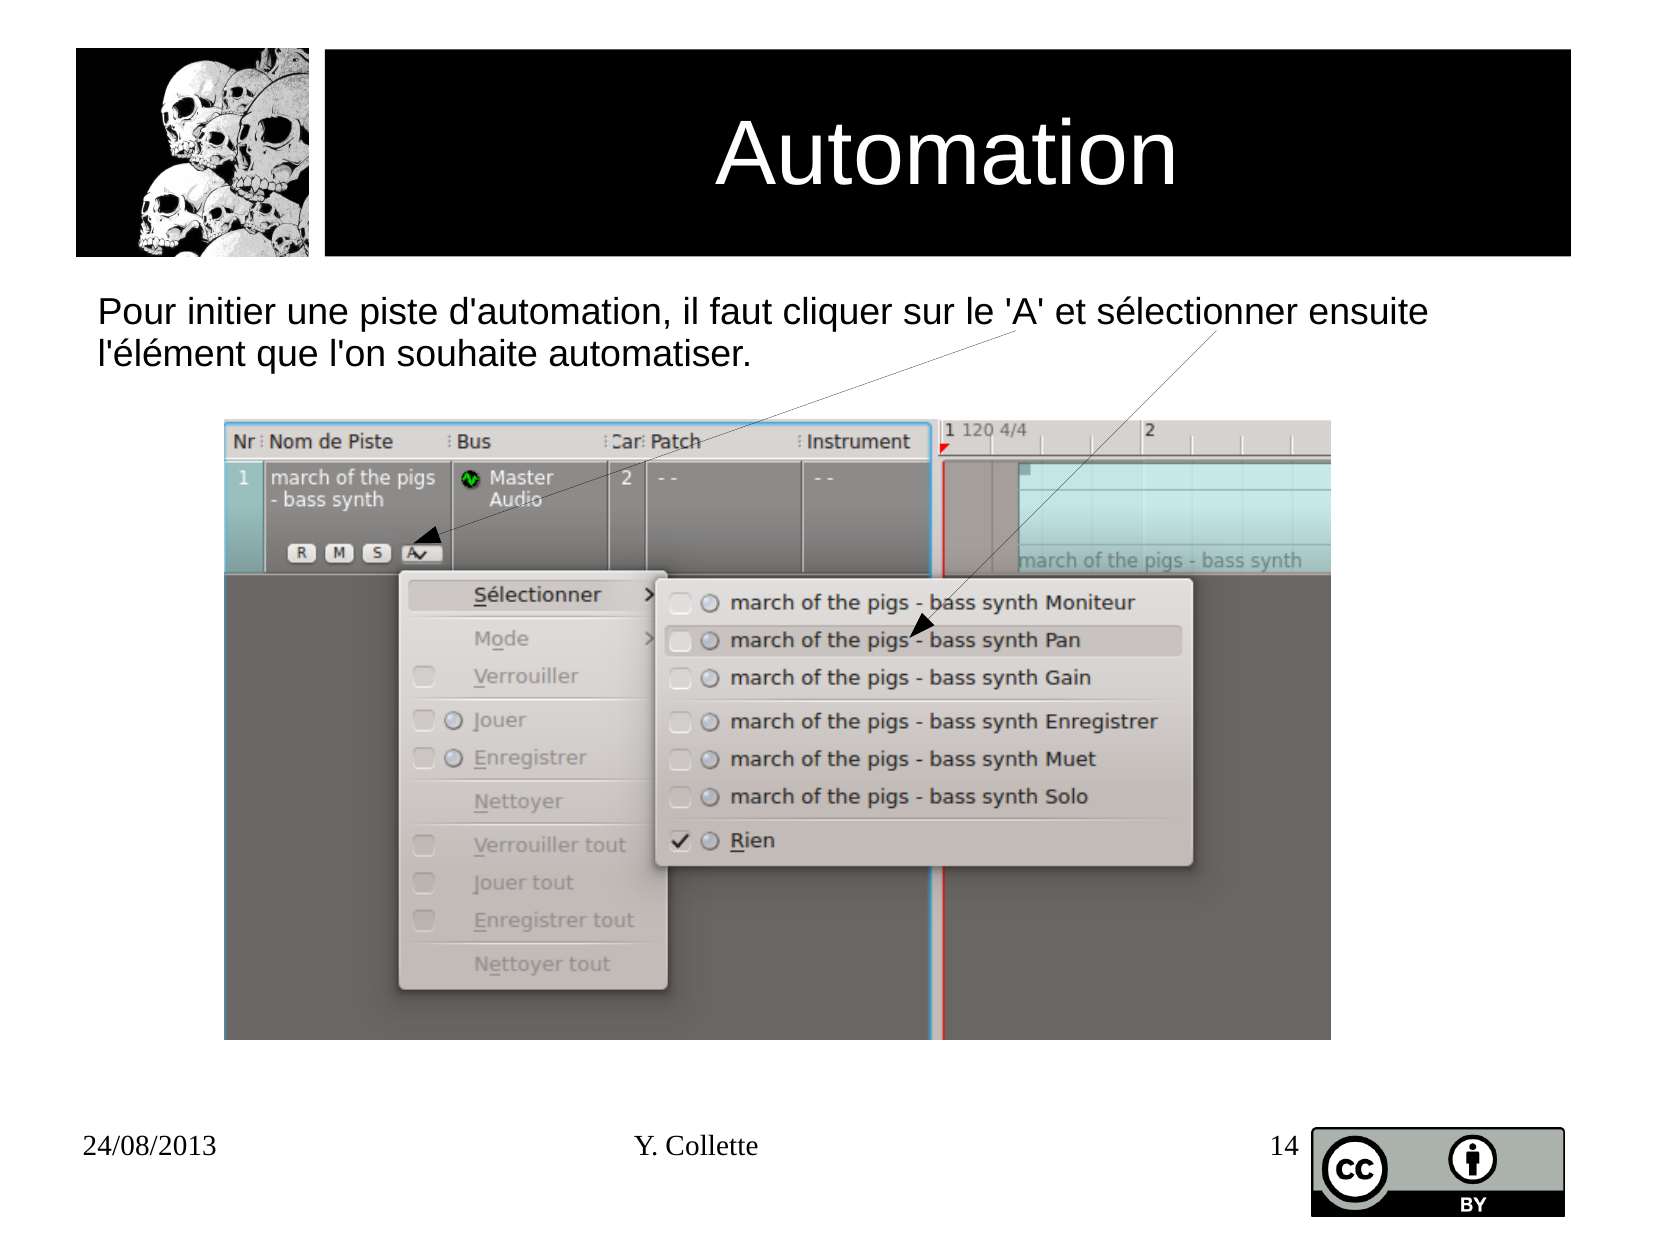

# Automation
Pour initier une piste d'automation, il faut cliquer sur le 'A' et sélectionner ensuite l'élément que l'on souhaite automatiser.
Y. Collette
14